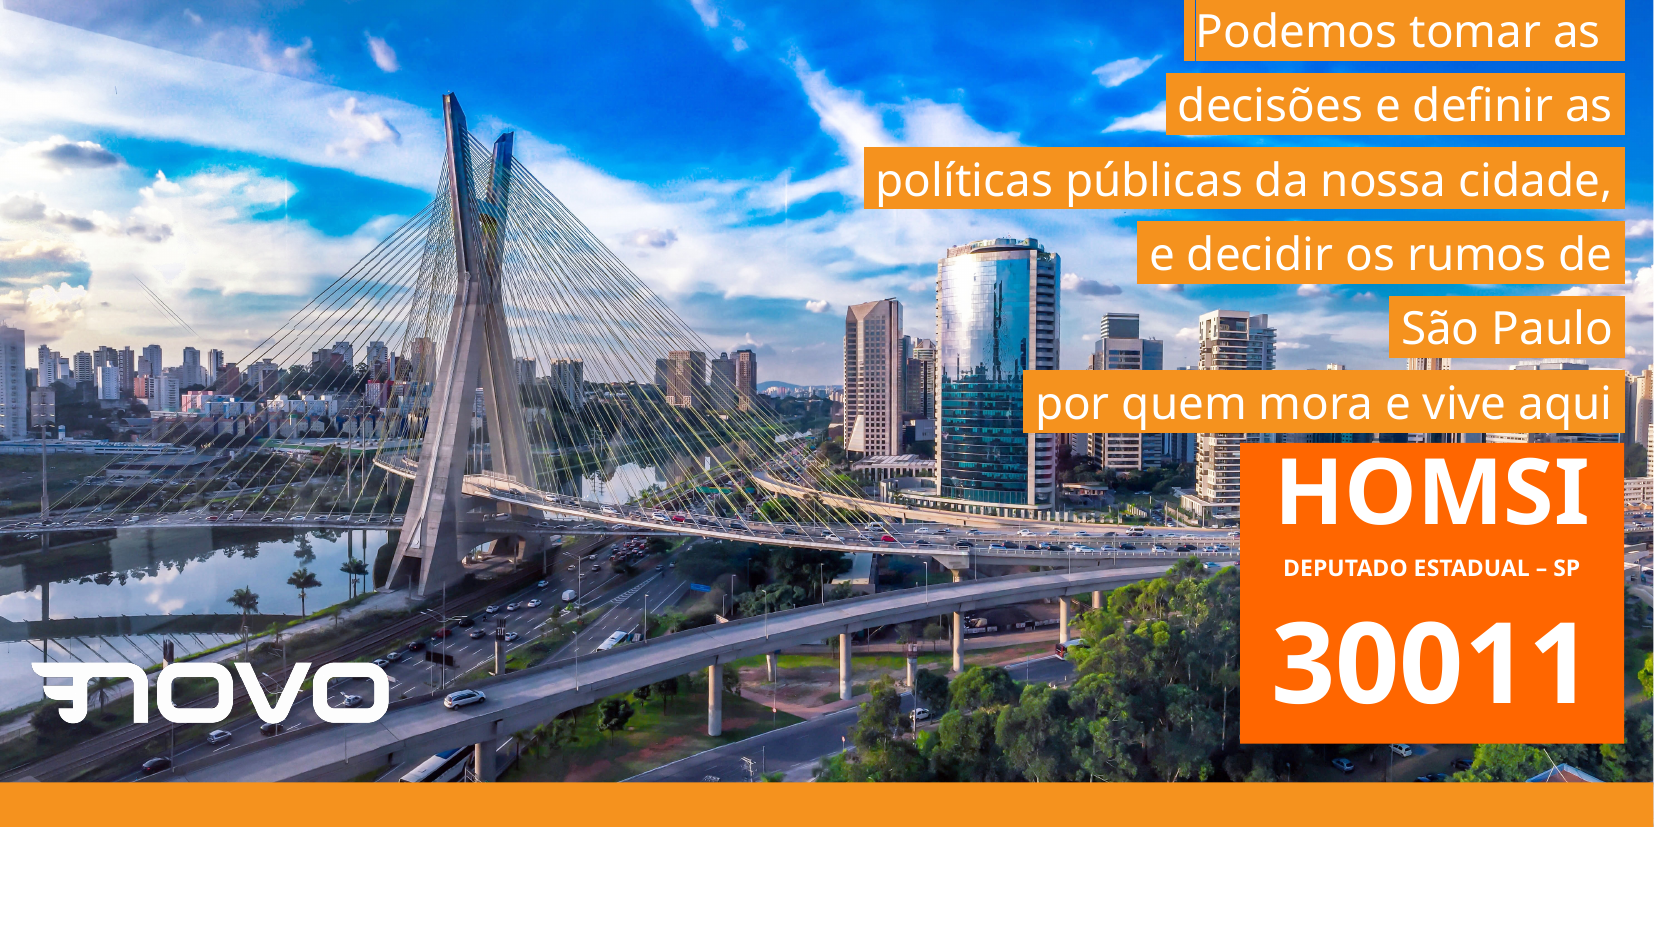

Podemos tomar as
 decisões e definir as
 políticas públicas da nossa cidade,
 e decidir os rumos de
 São Paulo
 por quem mora e vive aqui
 Marcos
HOMSI
DEPUTADO ESTADUAL – SP
30011